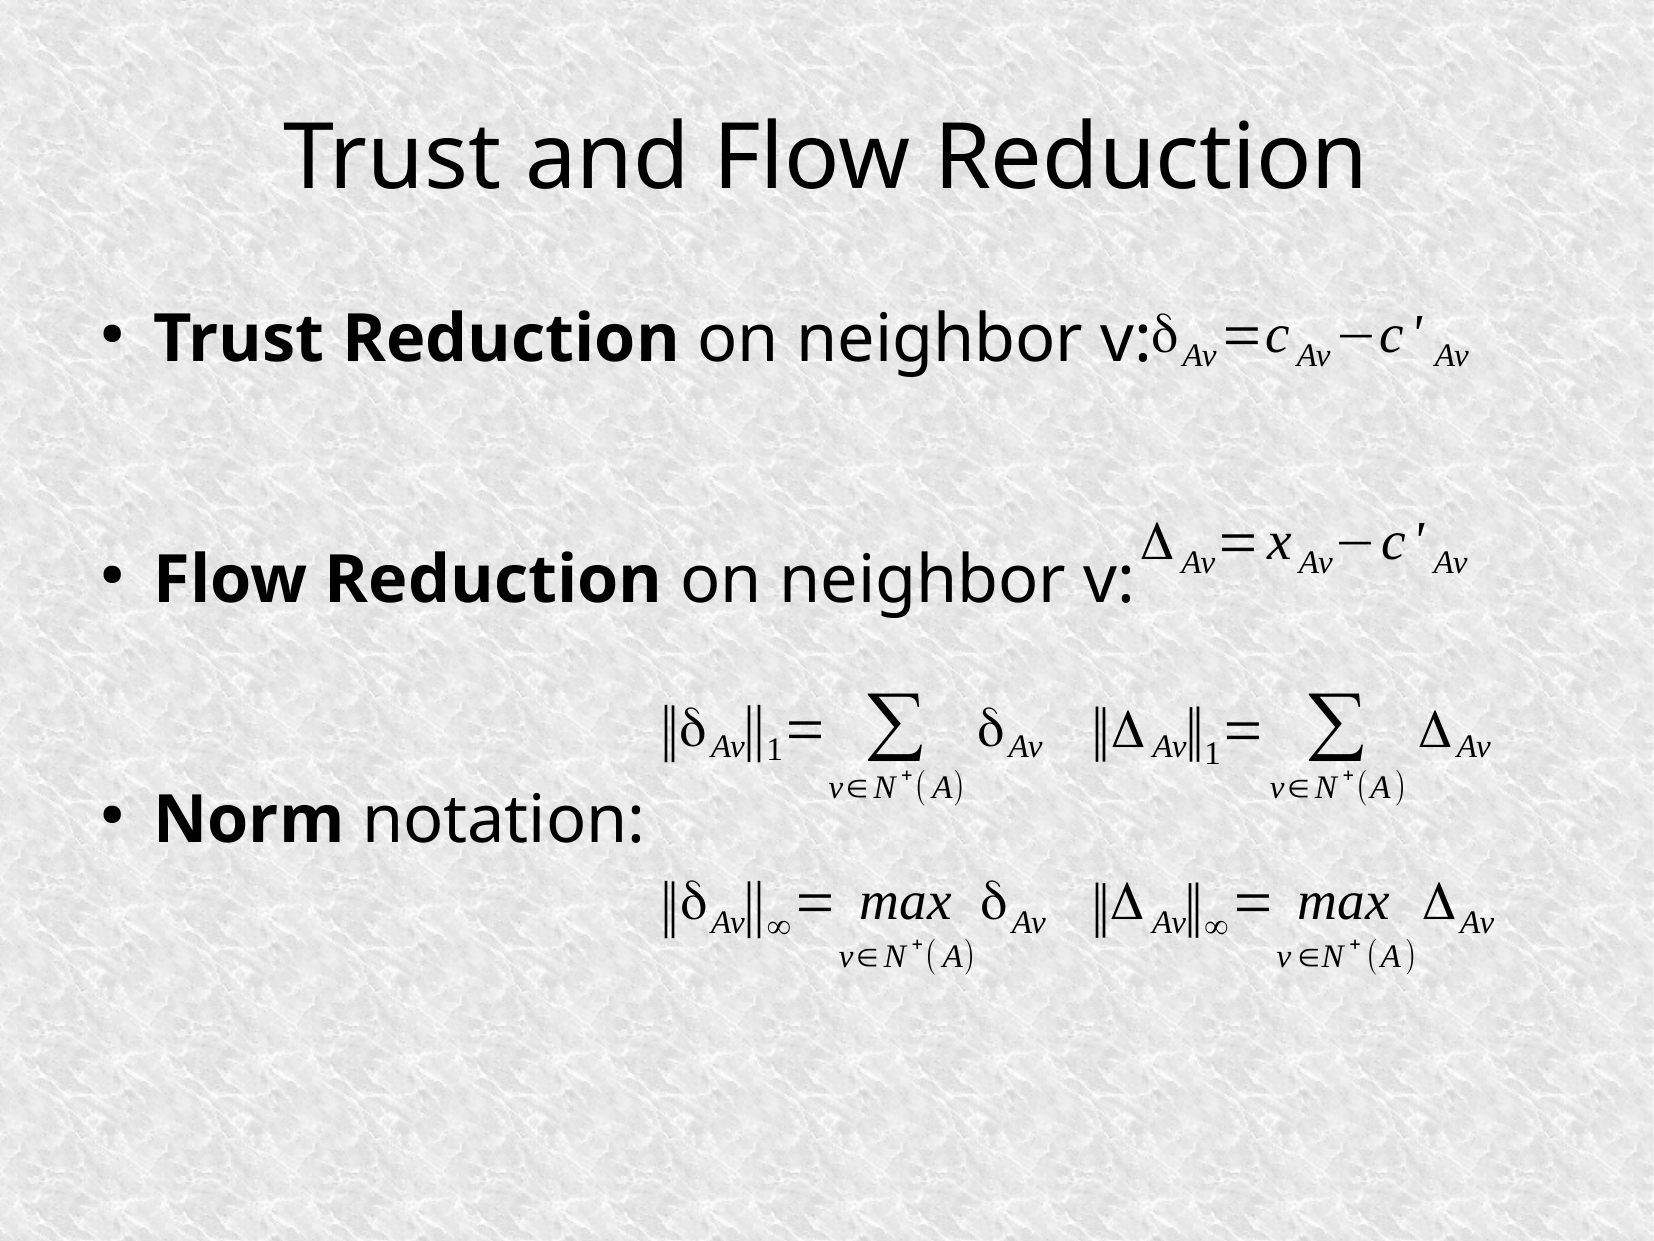

# Trust and Flow Reduction
Trust Reduction on neighbor v:
Flow Reduction on neighbor v:
Norm notation: